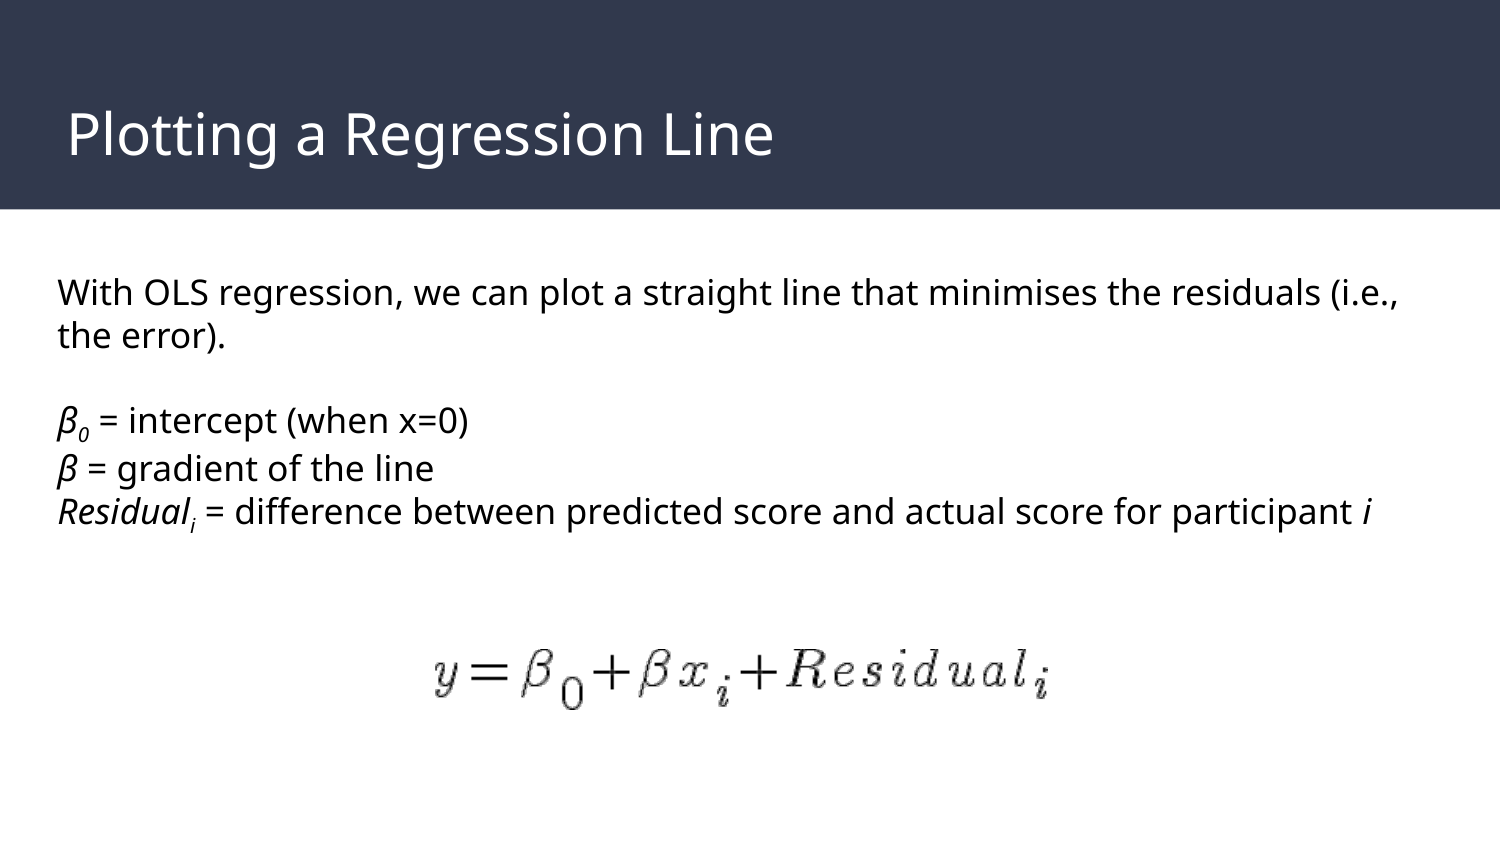

# Plotting a Regression Line
With OLS regression, we can plot a straight line that minimises the residuals (i.e., the error).
β0 = intercept (when x=0)
β = gradient of the line
Residuali = difference between predicted score and actual score for participant i